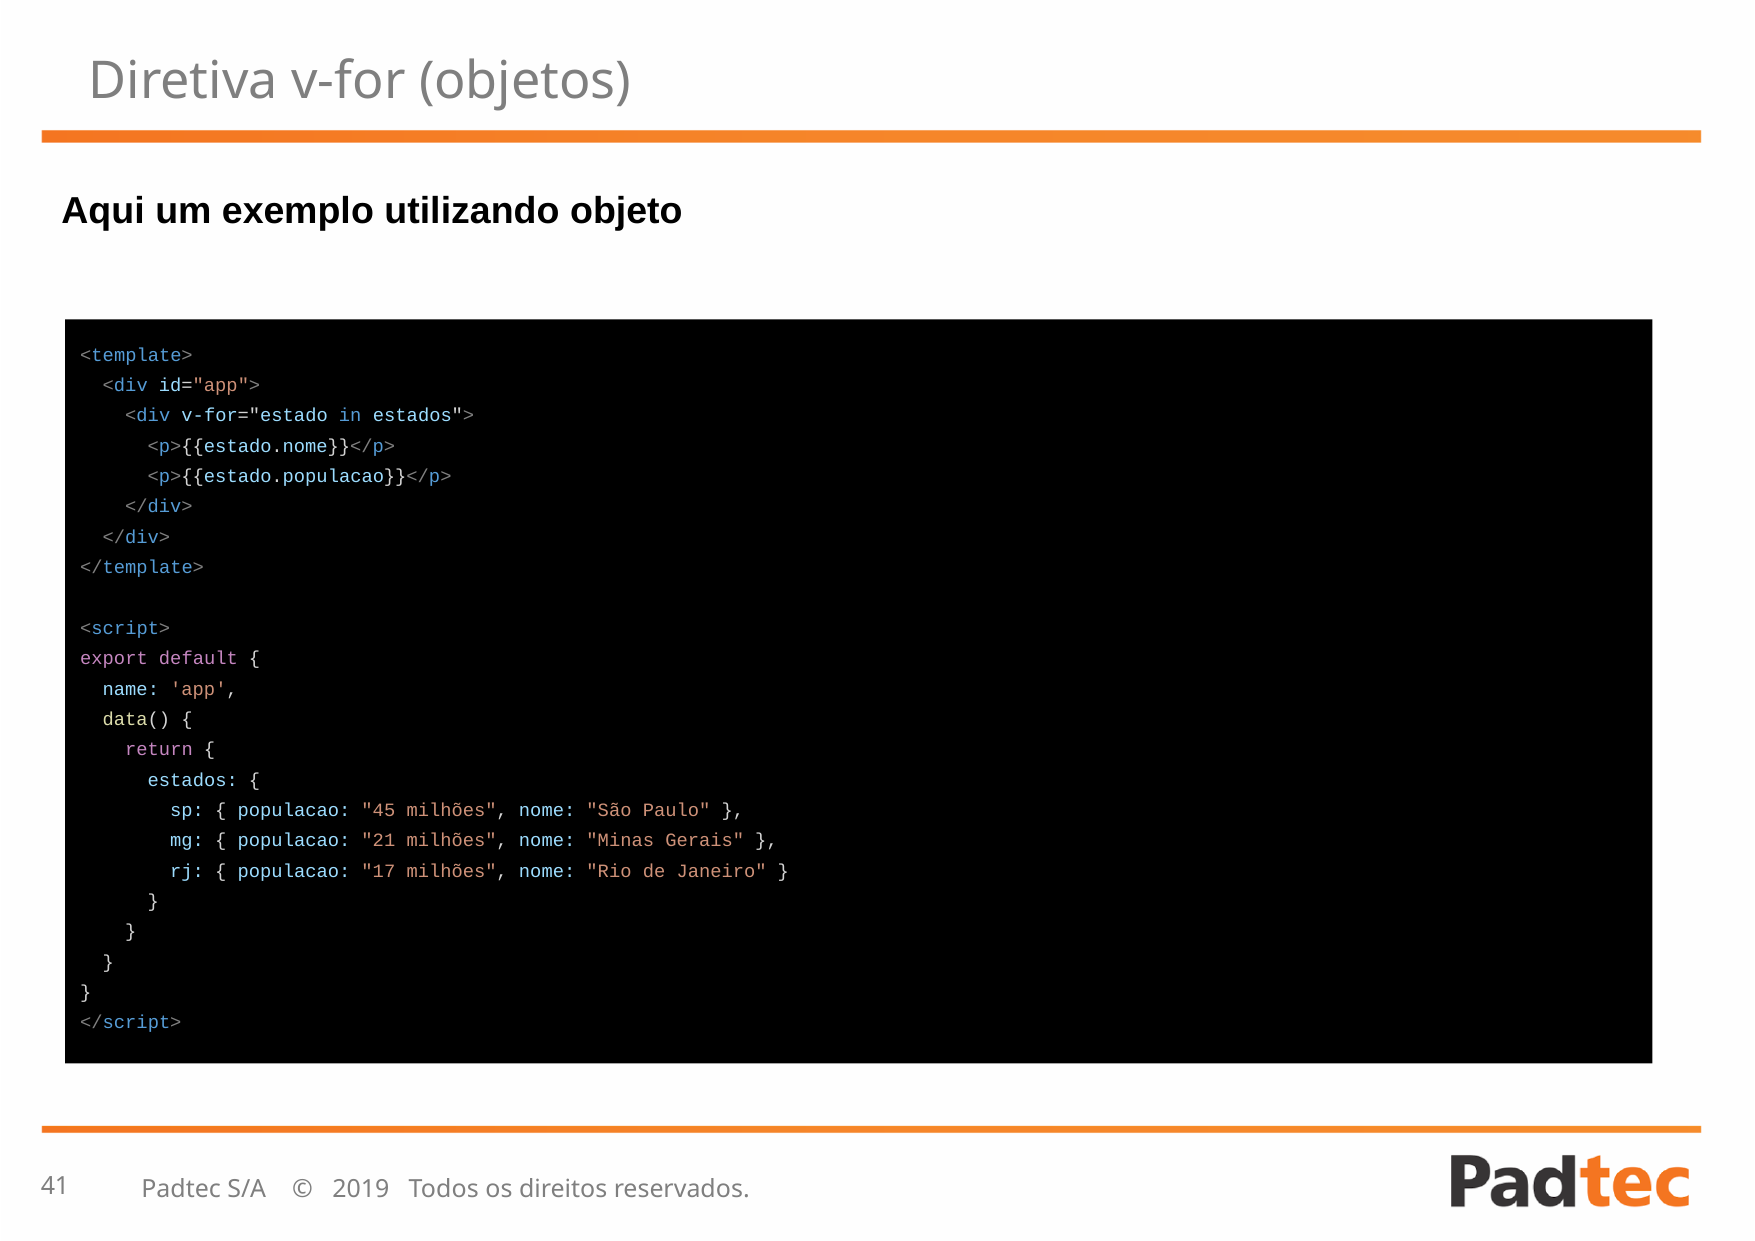

# Diretiva v-for (objetos)
Aqui um exemplo utilizando objeto
<template>
 <div id="app">
 <div v-for="estado in estados">
 <p>{{estado.nome}}</p>
 <p>{{estado.populacao}}</p>
 </div>
 </div>
</template>
<script>
export default {
 name: 'app',
 data() {
 return {
 estados: {
 sp: { populacao: "45 milhões", nome: "São Paulo" },
 mg: { populacao: "21 milhões", nome: "Minas Gerais" },
 rj: { populacao: "17 milhões", nome: "Rio de Janeiro" }
 }
 }
 }
}
</script>